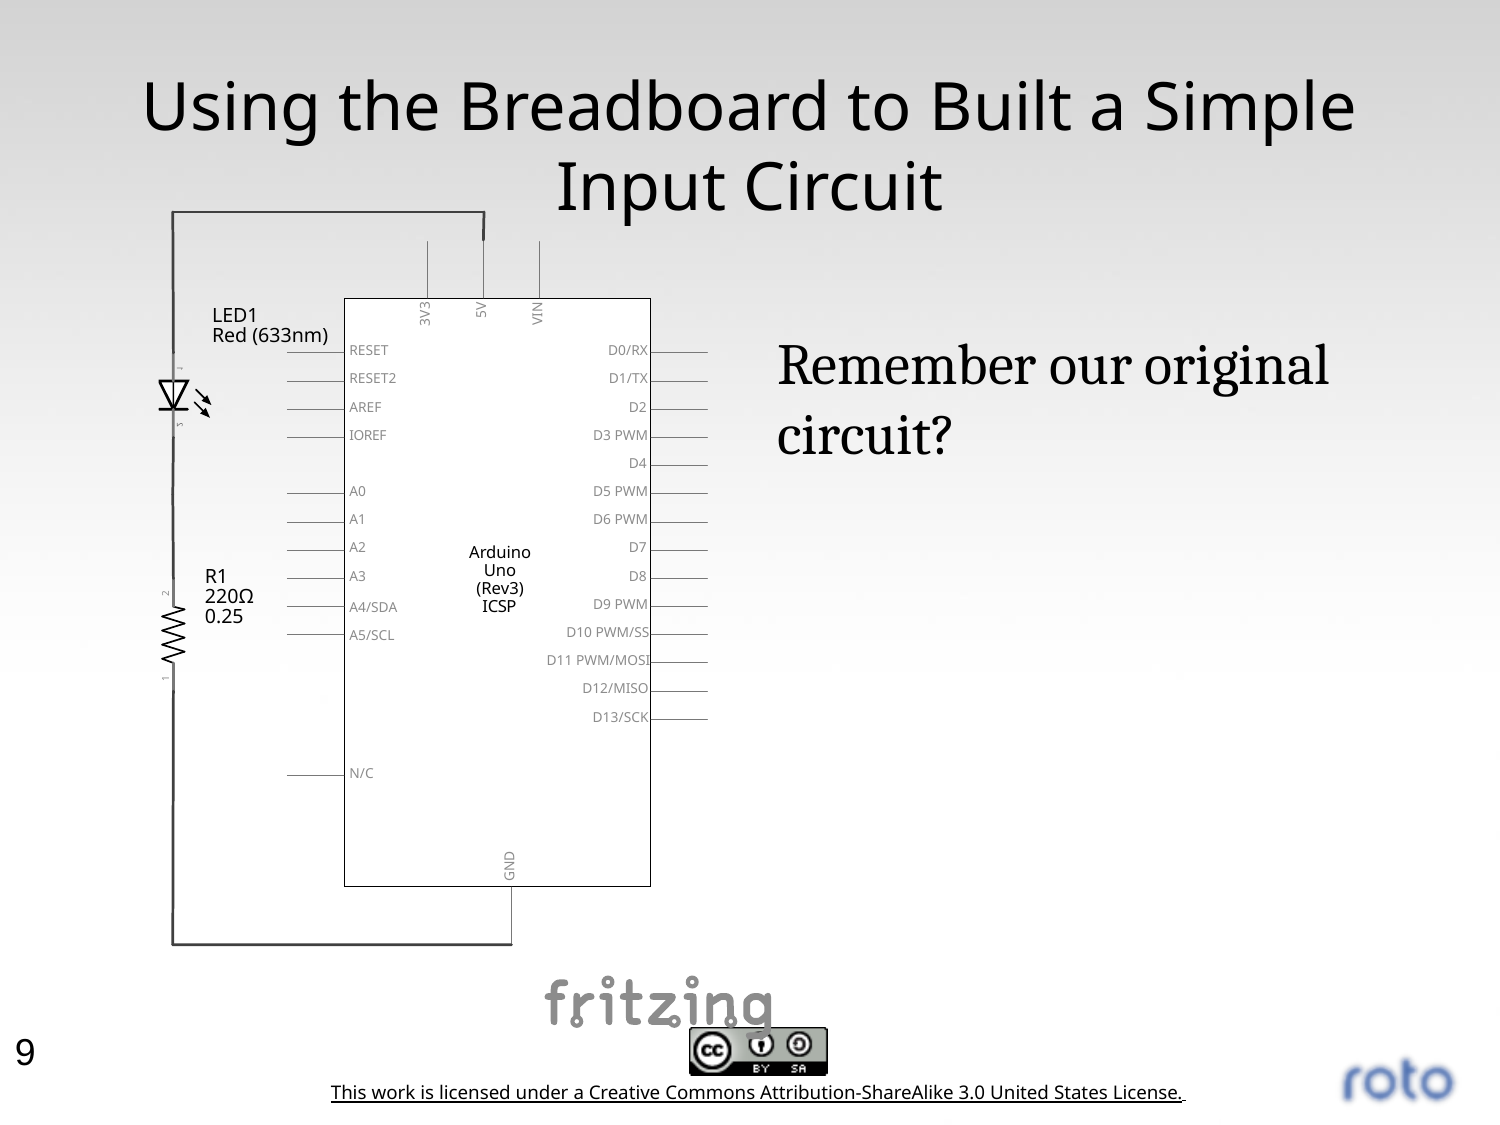

Using the Breadboard to Built a Simple Input Circuit
# Remember our original circuit?